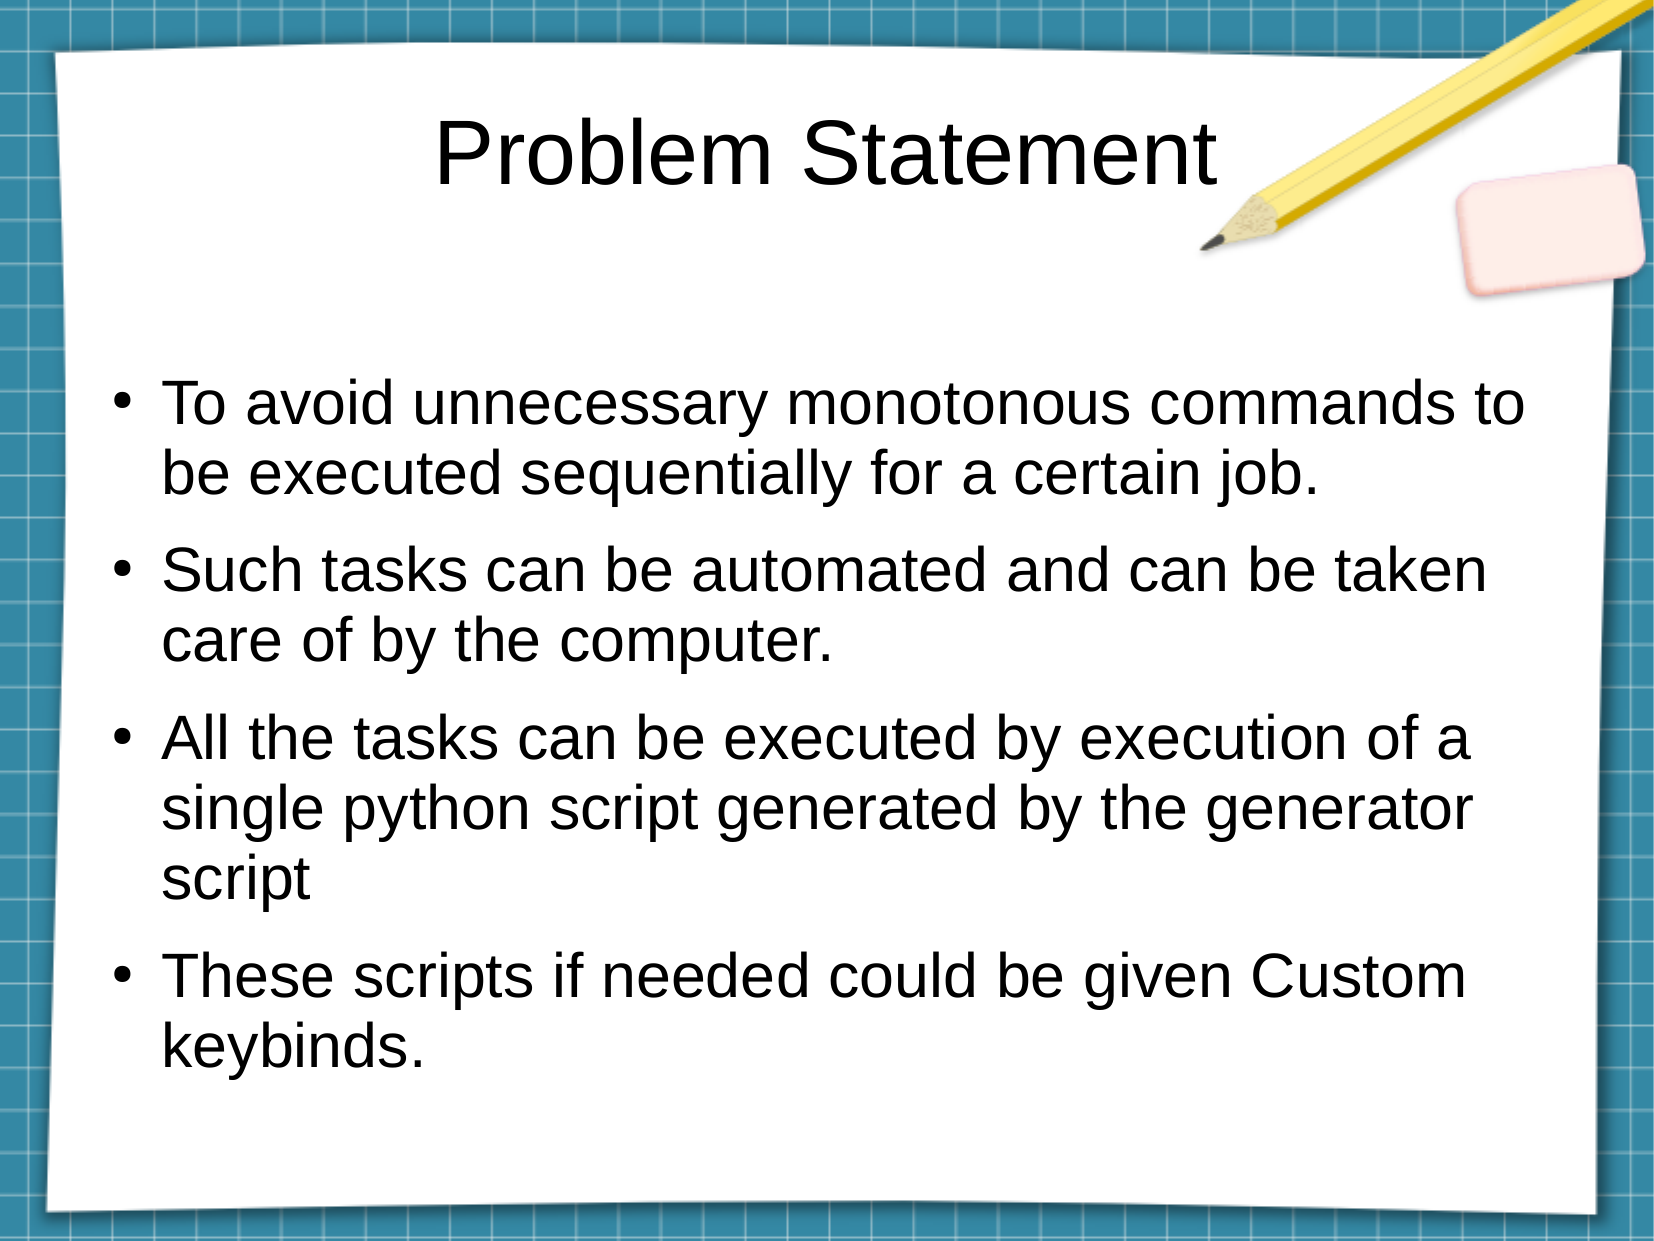

# Problem Statement
To avoid unnecessary monotonous commands to be executed sequentially for a certain job.
Such tasks can be automated and can be taken care of by the computer.
All the tasks can be executed by execution of a single python script generated by the generator script
These scripts if needed could be given Custom keybinds.